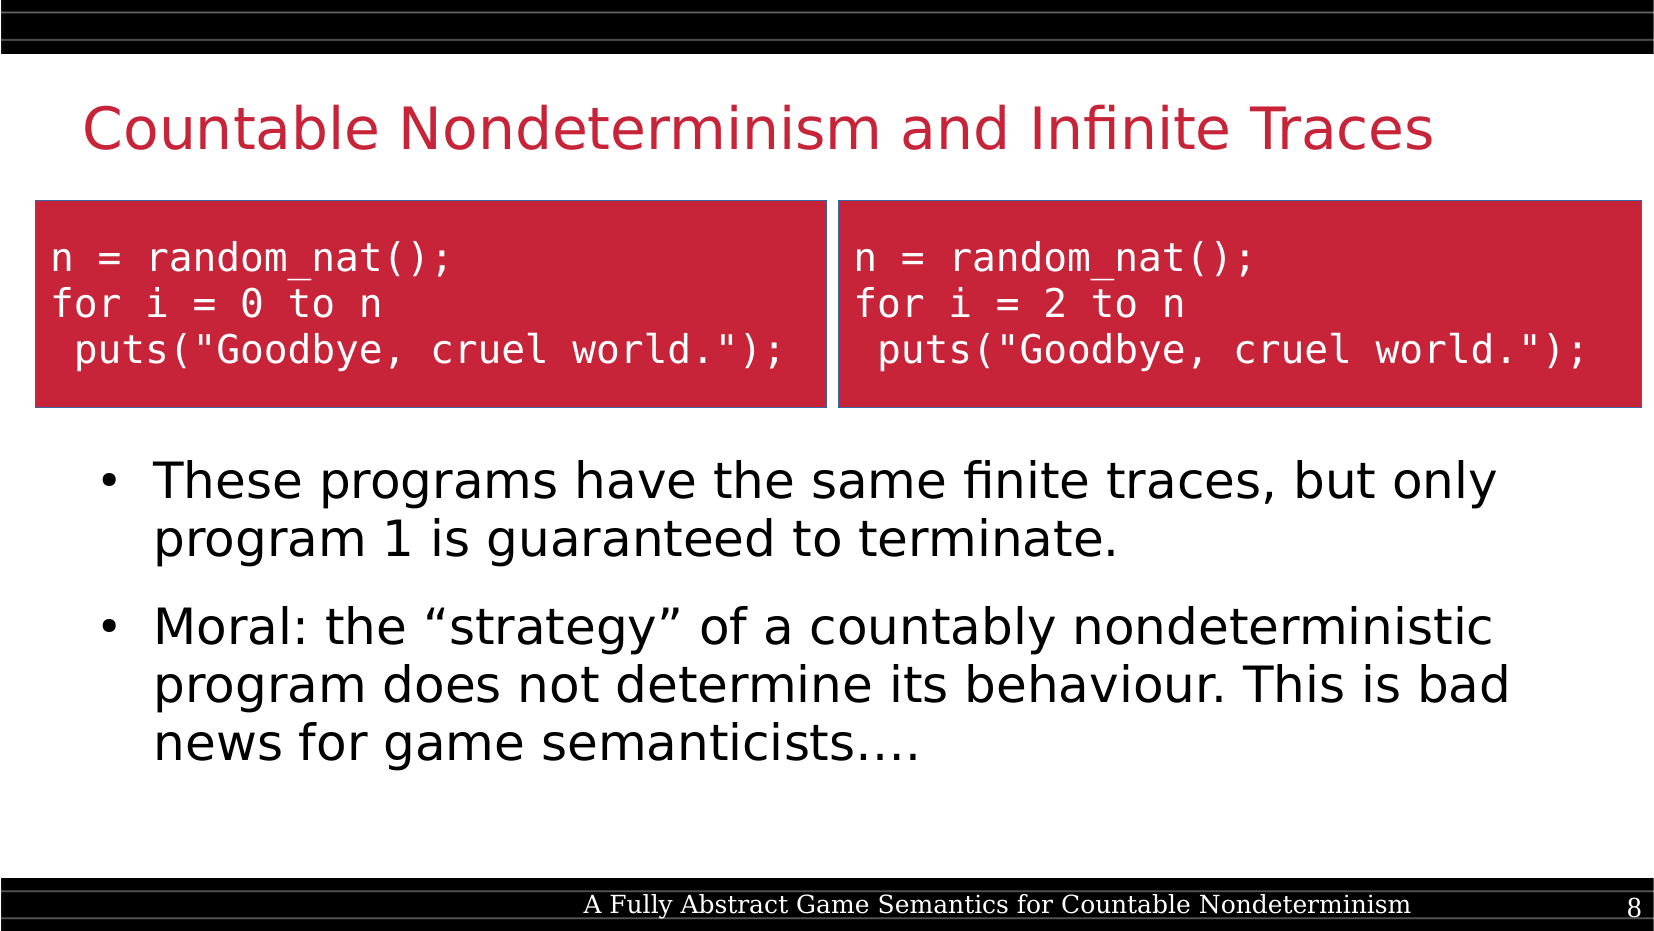

# Countable Nondeterminism and Infinite Traces
These programs have the same finite traces, but only program 1 is guaranteed to terminate.
Moral: the “strategy” of a countably nondeterministic program does not determine its behaviour. This is bad news for game semanticists….
n = random_nat();
for i = 0 to n
 puts("Goodbye, cruel world.");
n = random_nat();
for i = 2 to n
 puts("Goodbye, cruel world.");